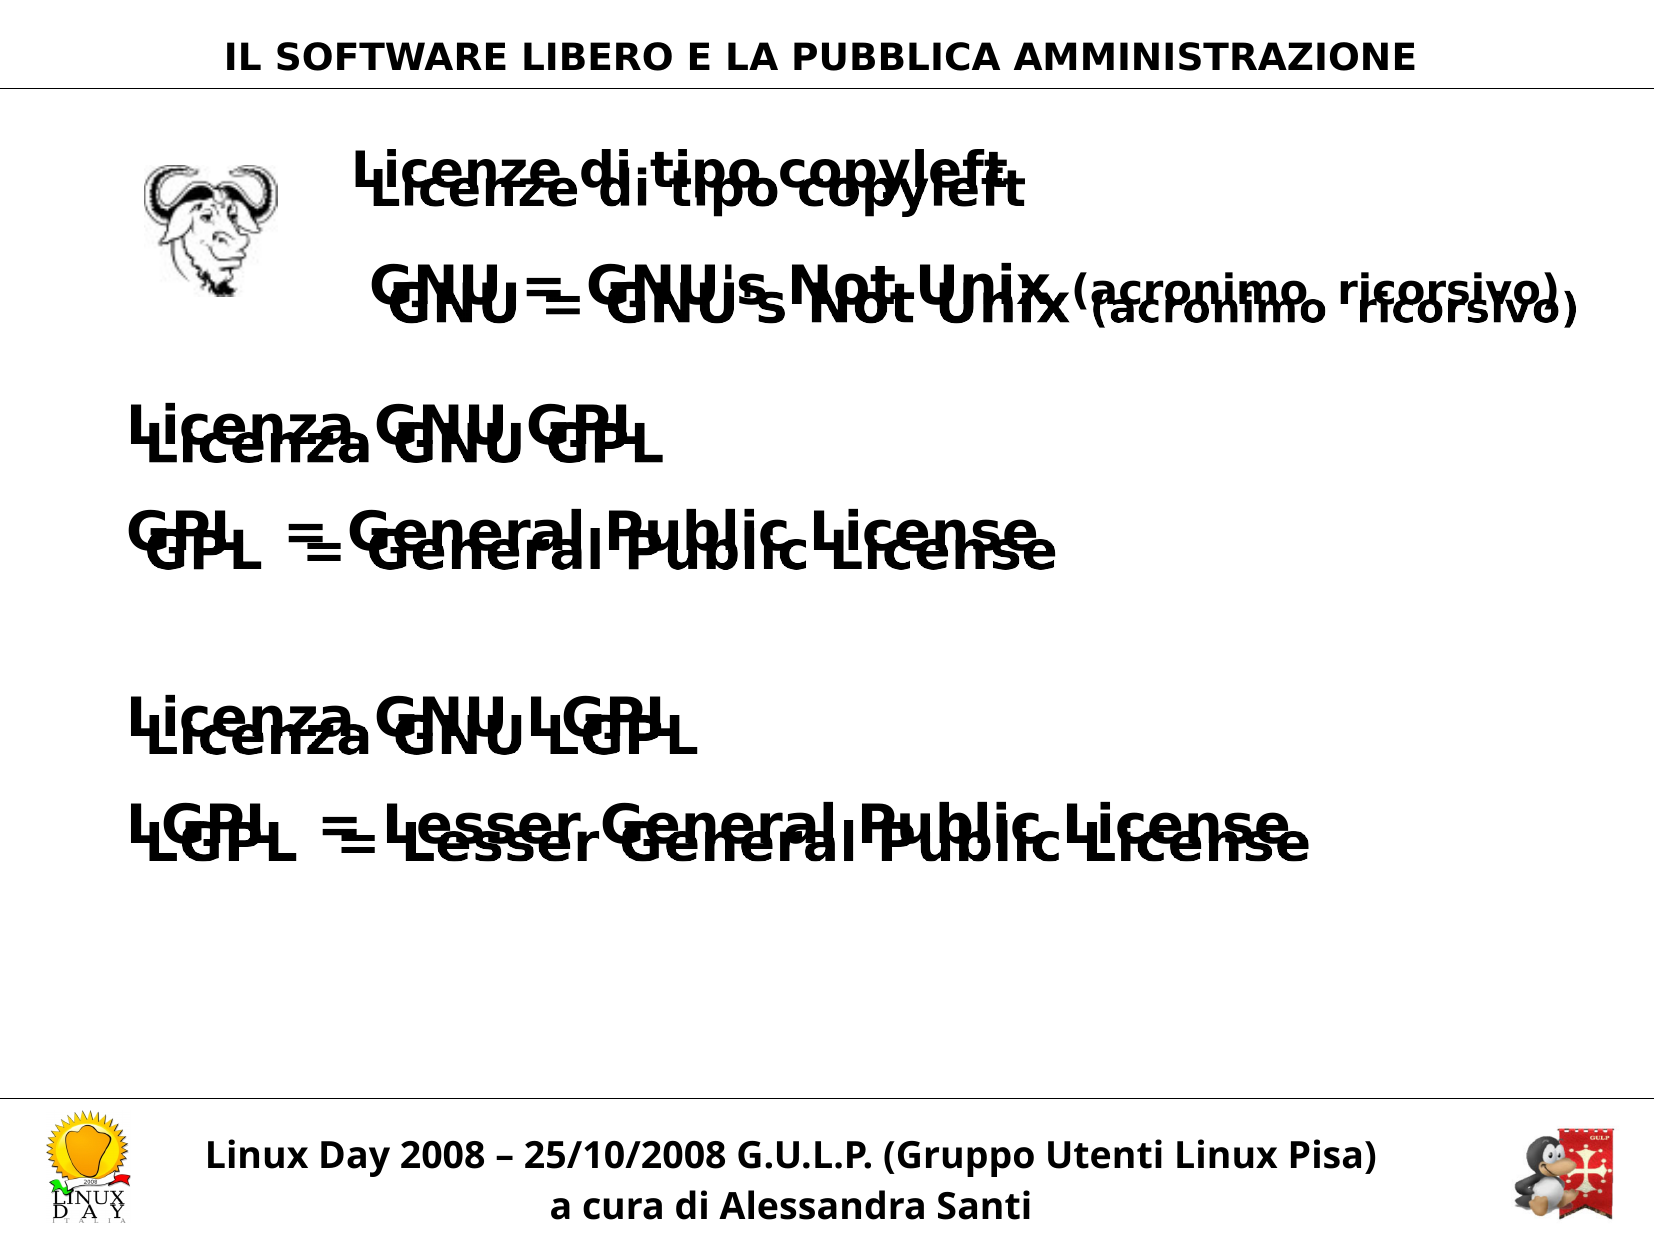

IL SOFTWARE LIBERO E LA PUBBLICA AMMINISTRAZIONE
Licenze di tipo copyleft
GNU = GNU's Not Unix (acronimo ricorsivo)
Licenza GNU GPL
GPL = General Public License
Licenza GNU LGPL
LGPL = Lesser General Public License
# Linux Day 2008 – 25/10/2008 G.U.L.P. (Gruppo Utenti Linux Pisa) a cura di Alessandra Santi